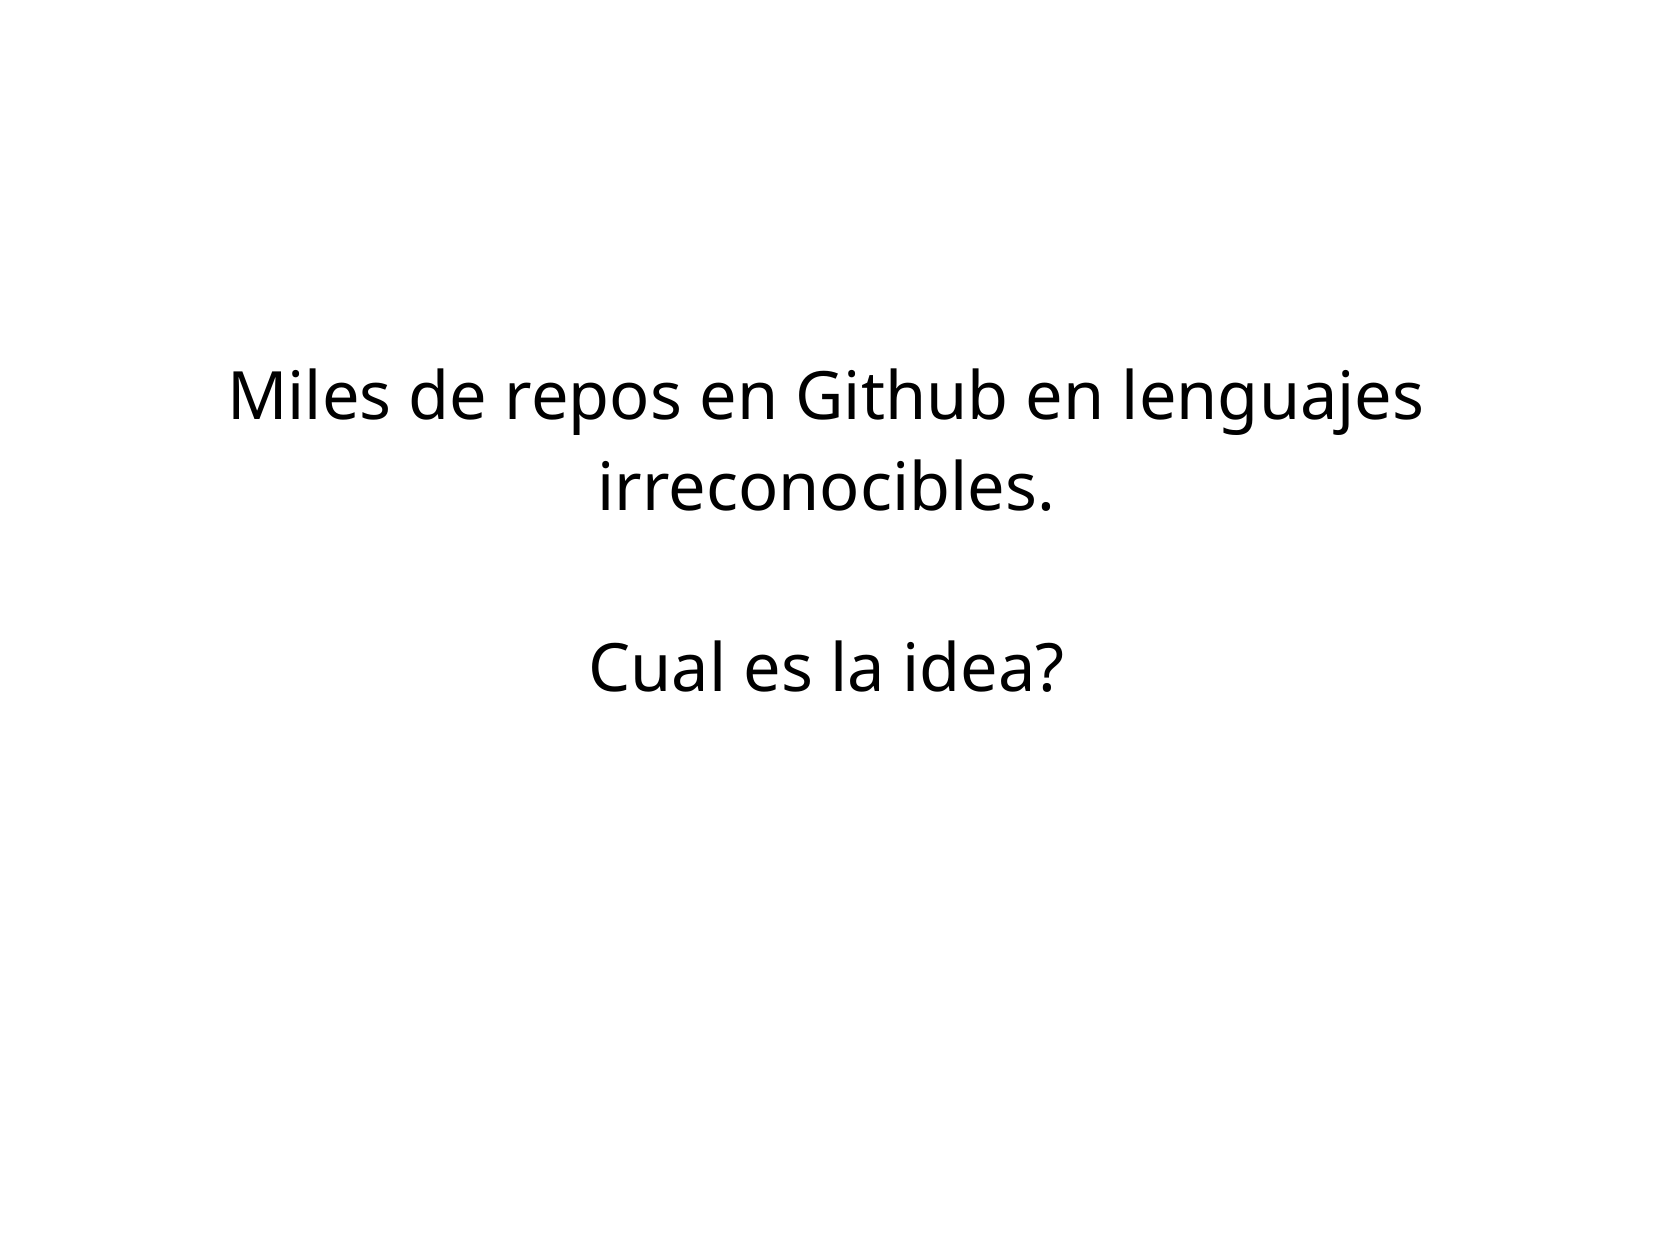

# Miles de repos en Github en lenguajes irreconocibles.
Cual es la idea?